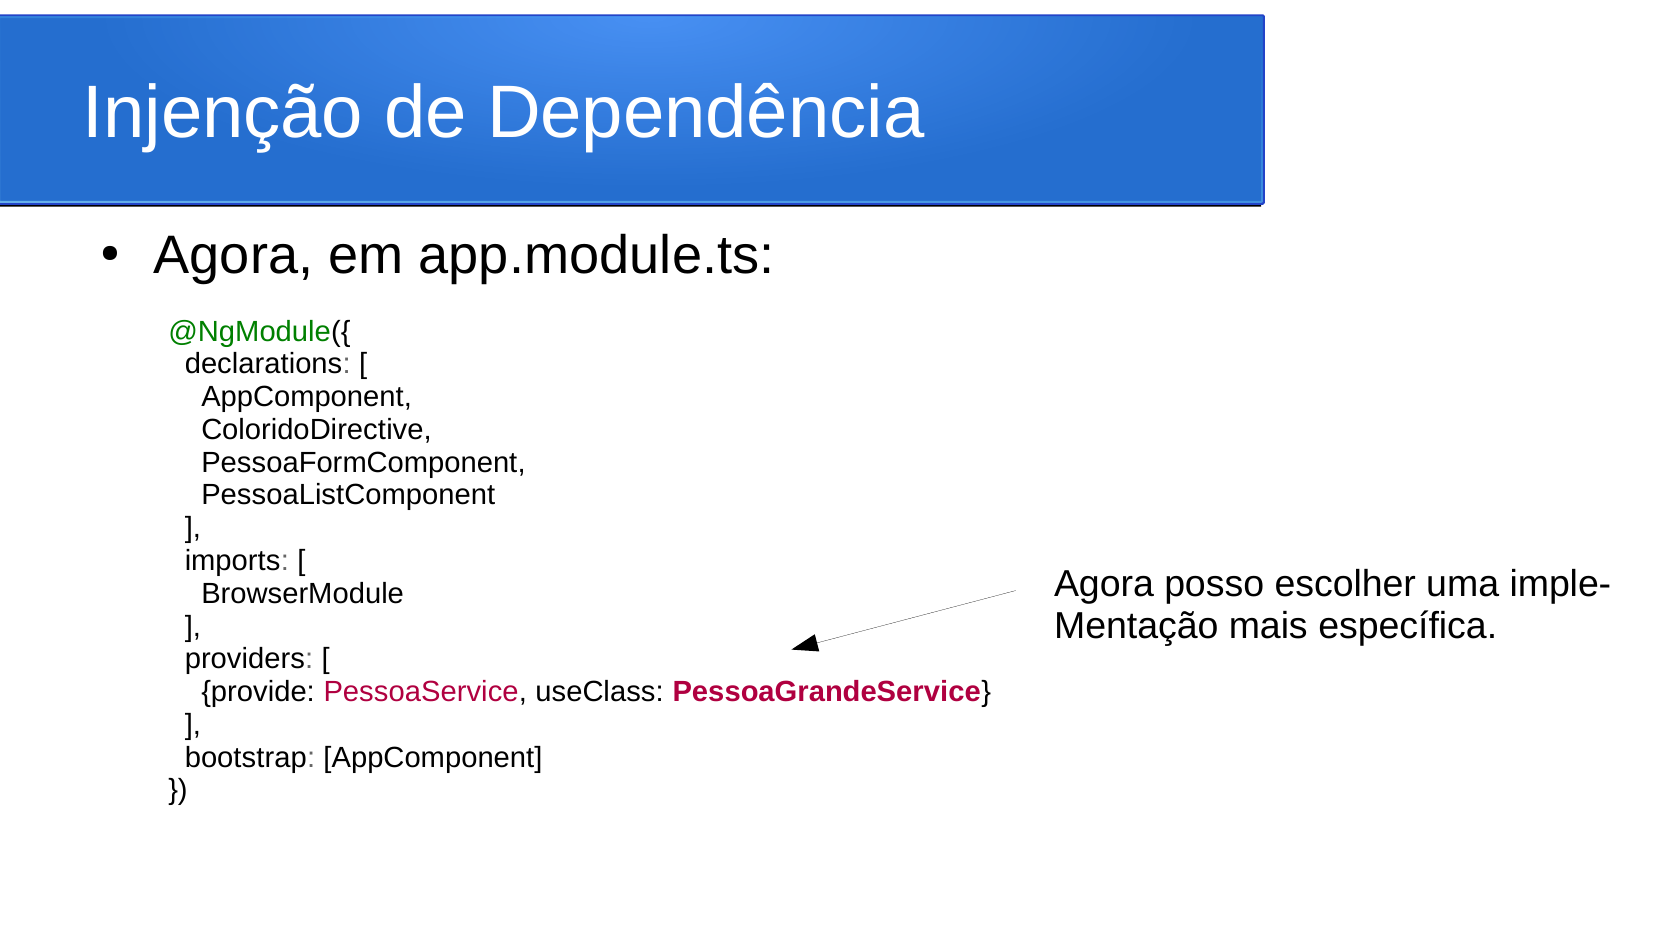

# Injenção de Dependência
Agora, em app.module.ts:
@NgModule({
 declarations: [
 AppComponent,
 ColoridoDirective,
 PessoaFormComponent,
 PessoaListComponent
 ],
 imports: [
 BrowserModule
 ],
 providers: [
 {provide: PessoaService, useClass: PessoaGrandeService}
 ],
 bootstrap: [AppComponent]
})
Agora posso escolher uma imple-
Mentação mais específica.